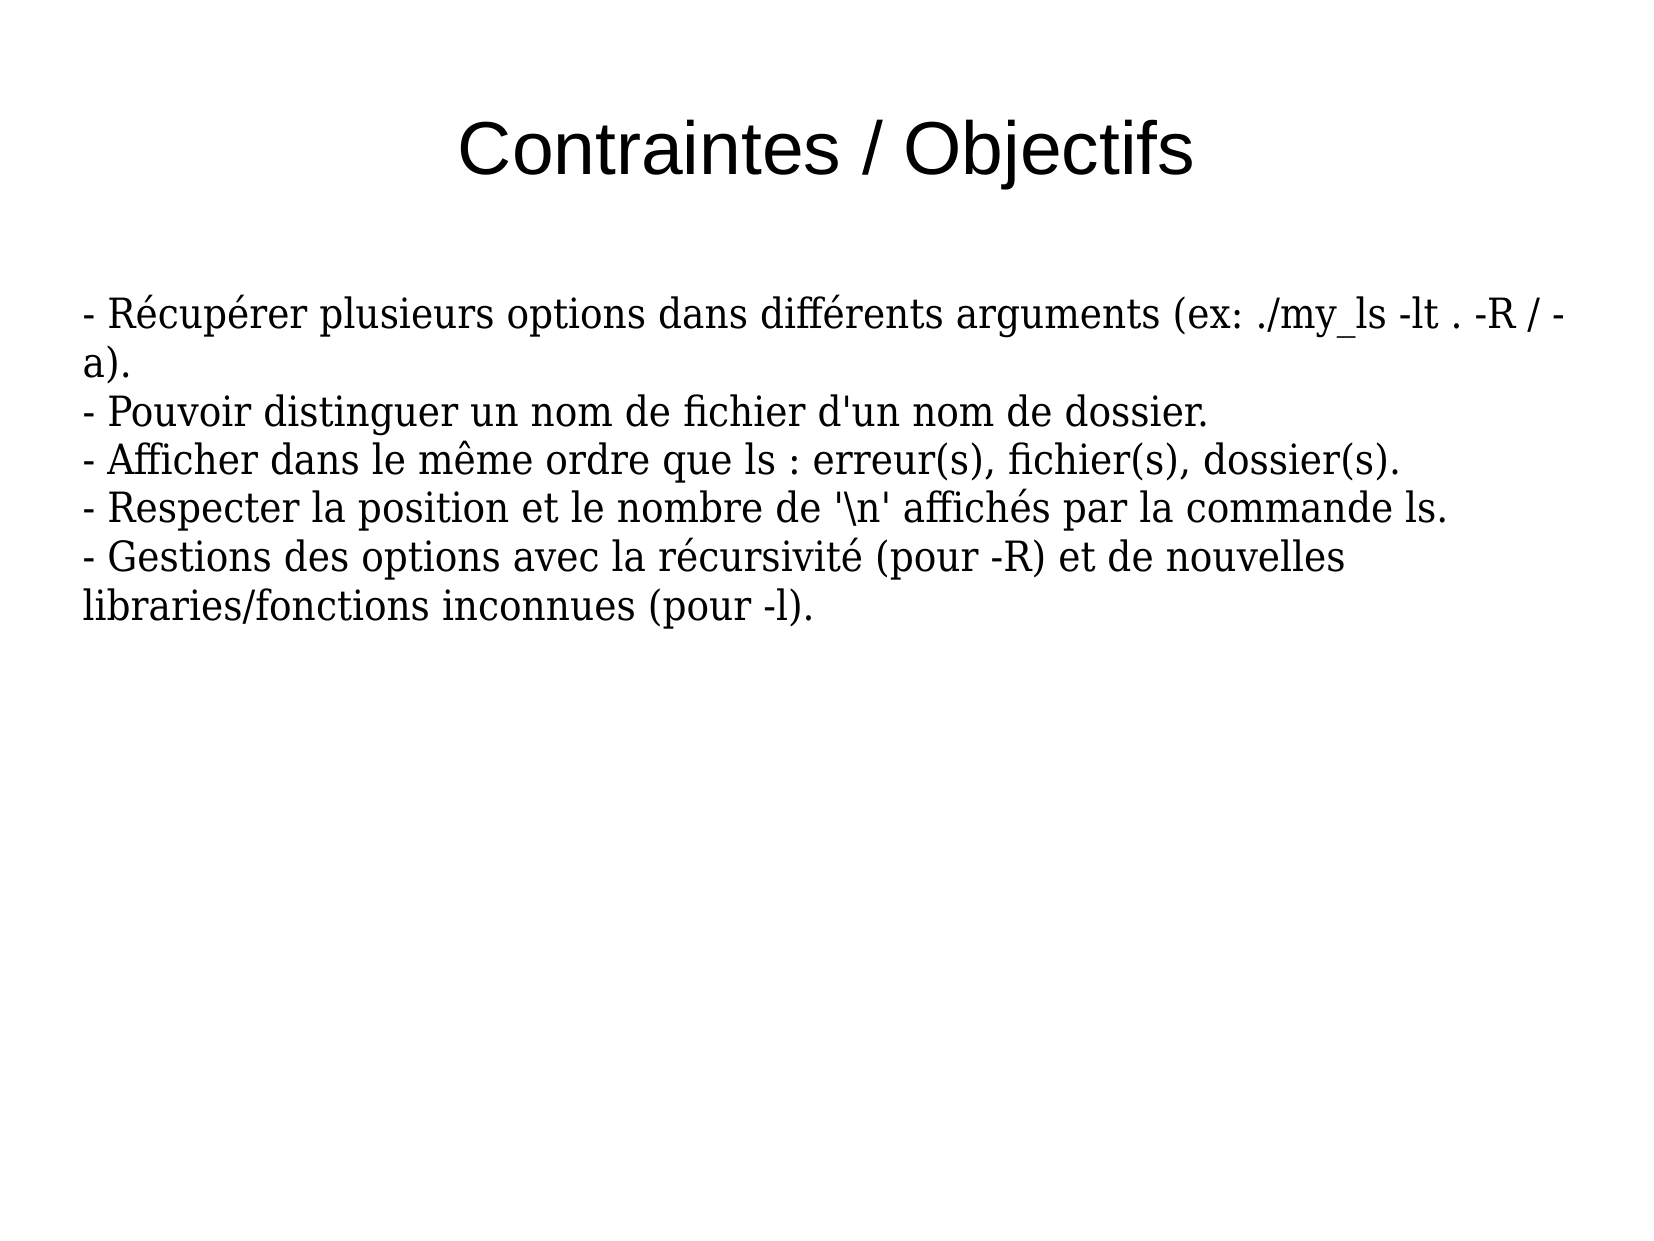

# Contraintes / Objectifs
- Récupérer plusieurs options dans différents arguments (ex: ./my_ls -lt . -R / -a).
- Pouvoir distinguer un nom de fichier d'un nom de dossier.
- Afficher dans le même ordre que ls : erreur(s), fichier(s), dossier(s).
- Respecter la position et le nombre de '\n' affichés par la commande ls.
- Gestions des options avec la récursivité (pour -R) et de nouvelles libraries/fonctions inconnues (pour -l).